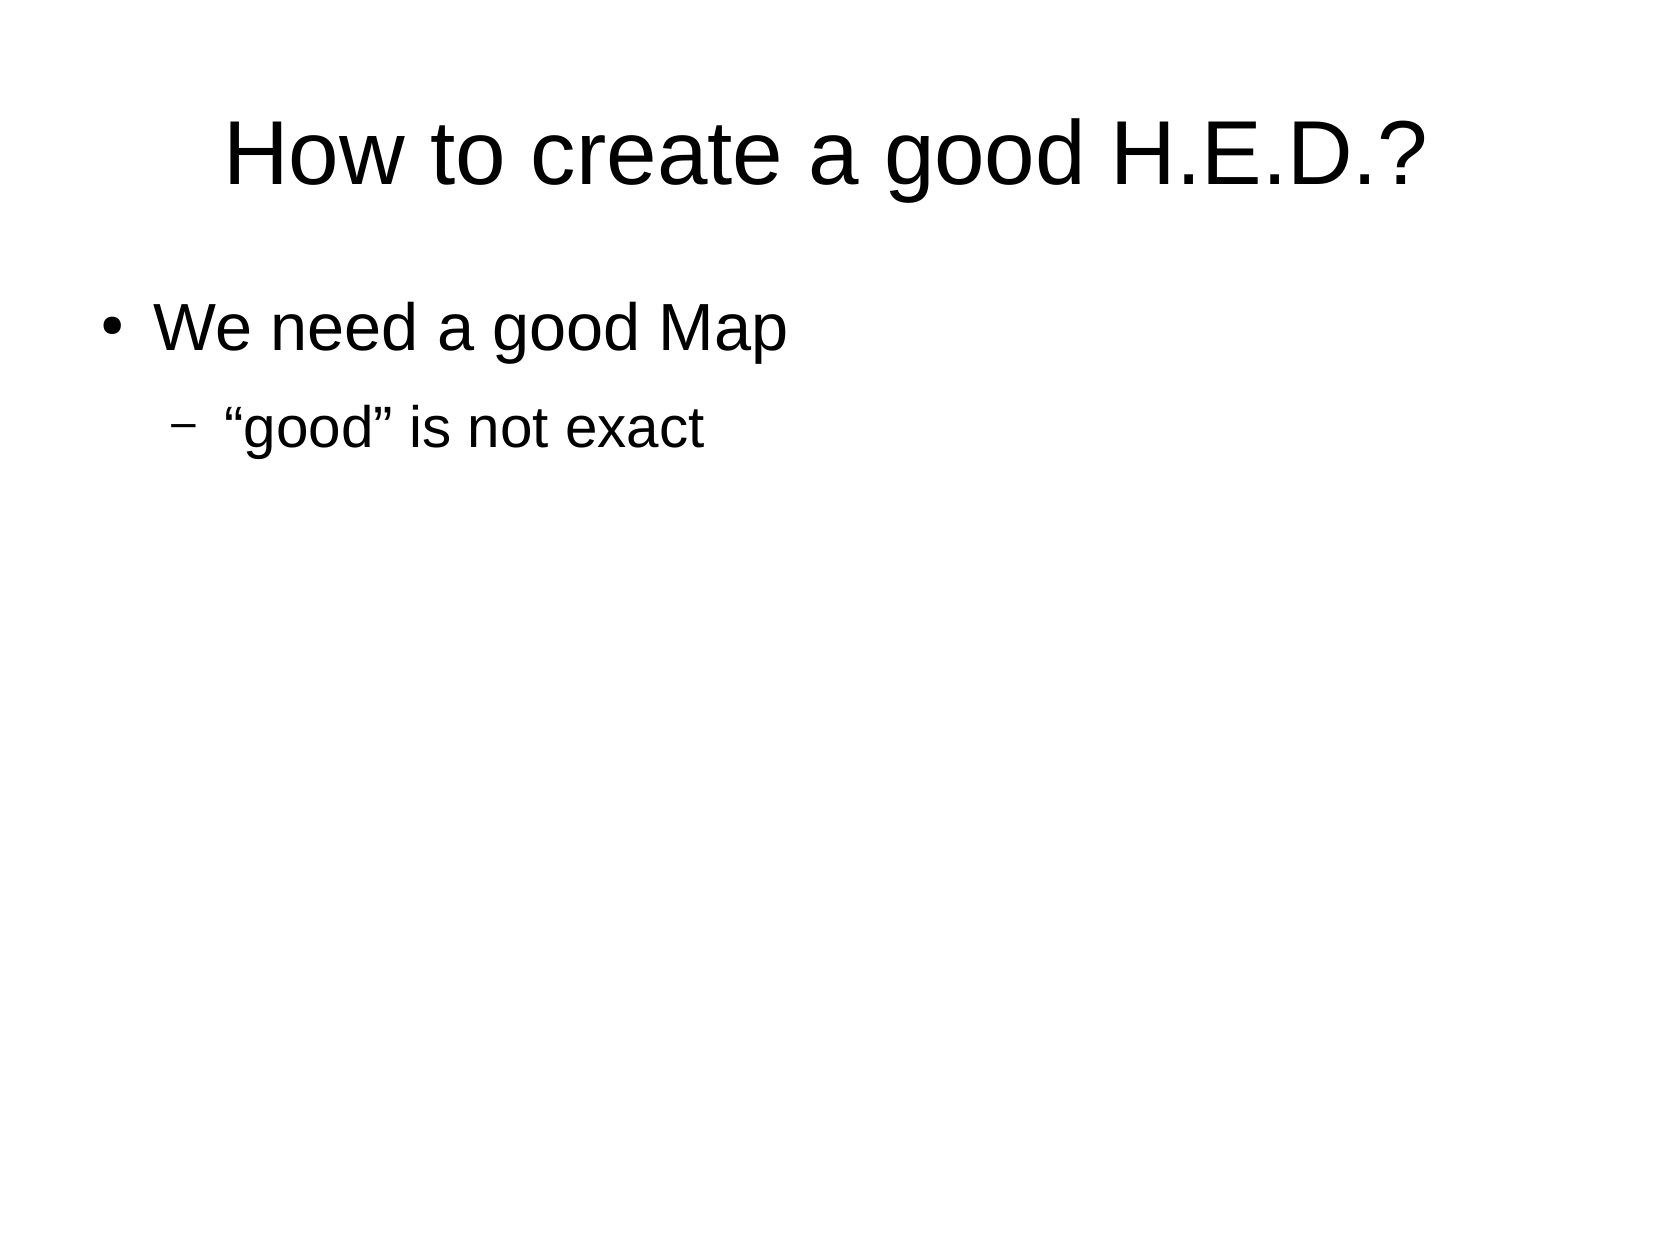

# How to create a good H.E.D.?
We need a good Map
“good” is not exact